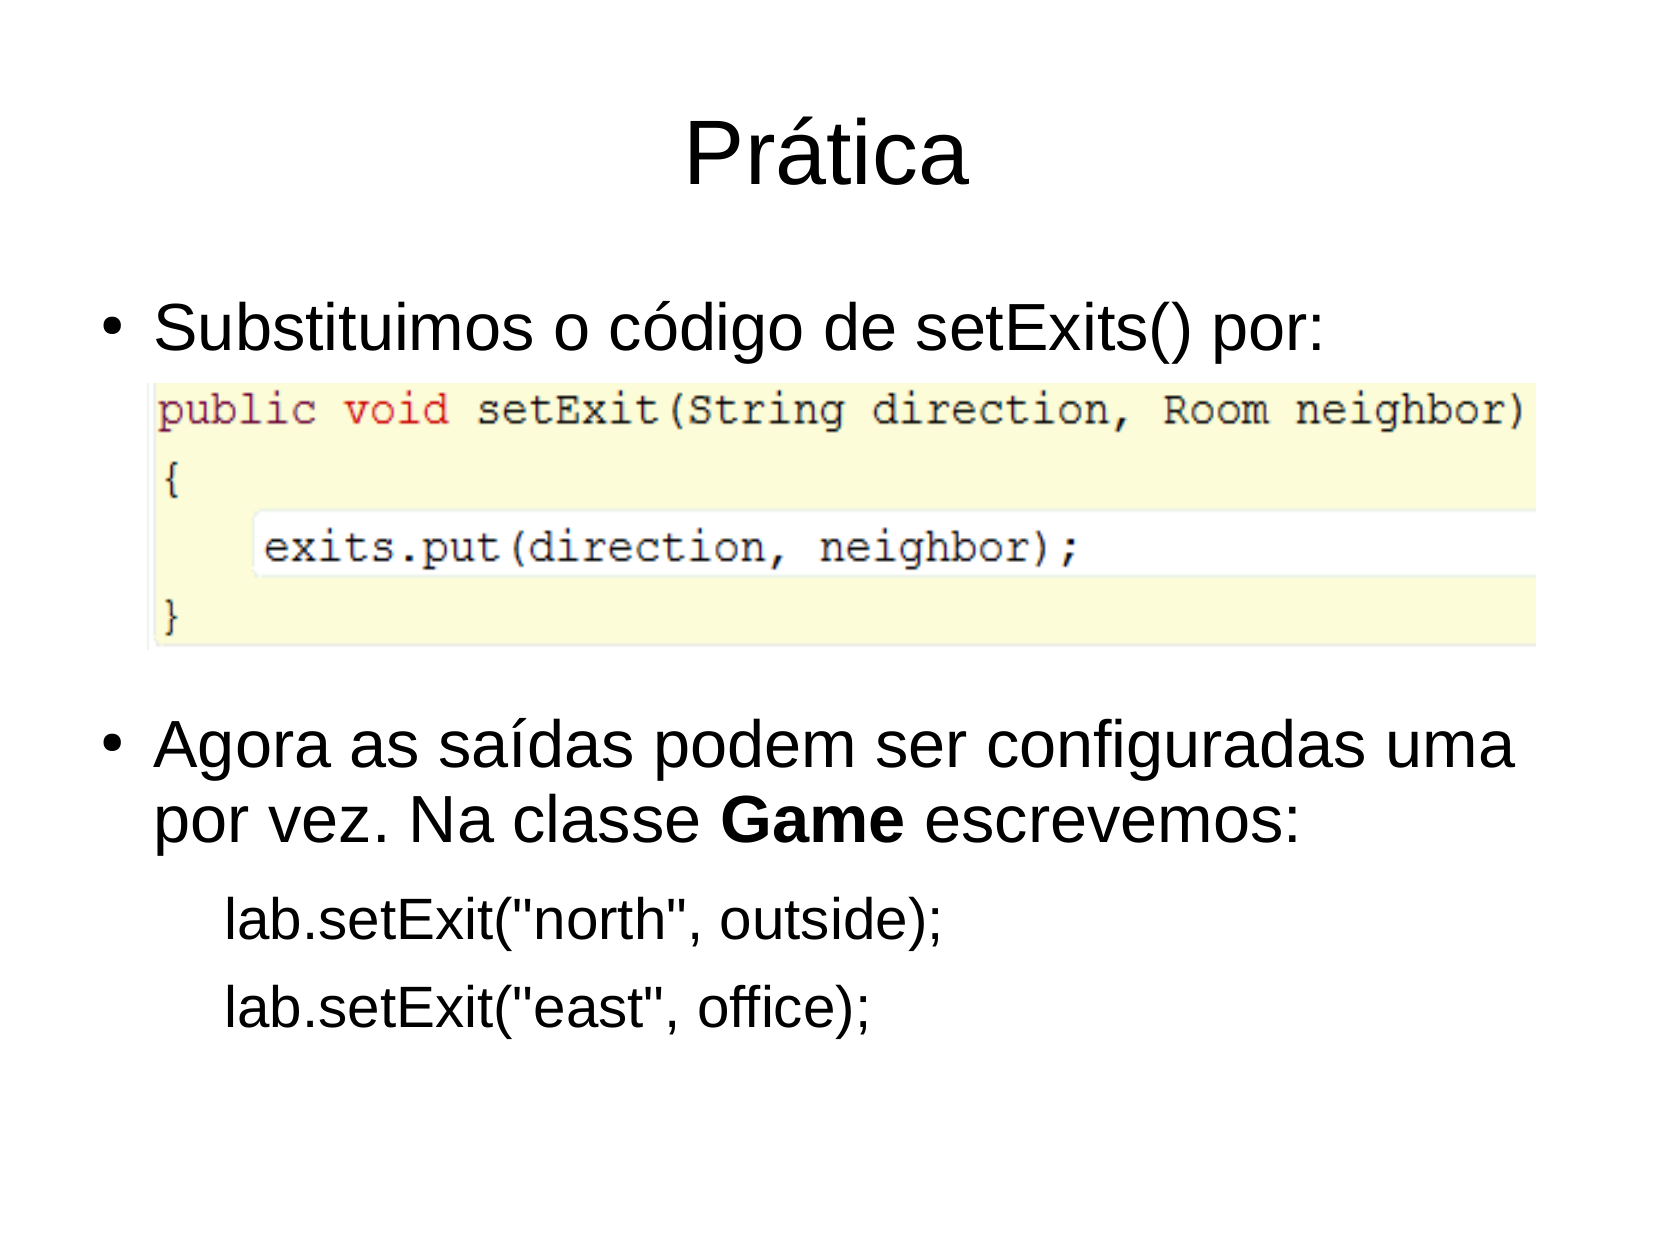

# Prática
Substituimos o código de setExits() por:
Agora as saídas podem ser configuradas uma por vez. Na classe Game escrevemos:
lab.setExit("north", outside);
lab.setExit("east", office);